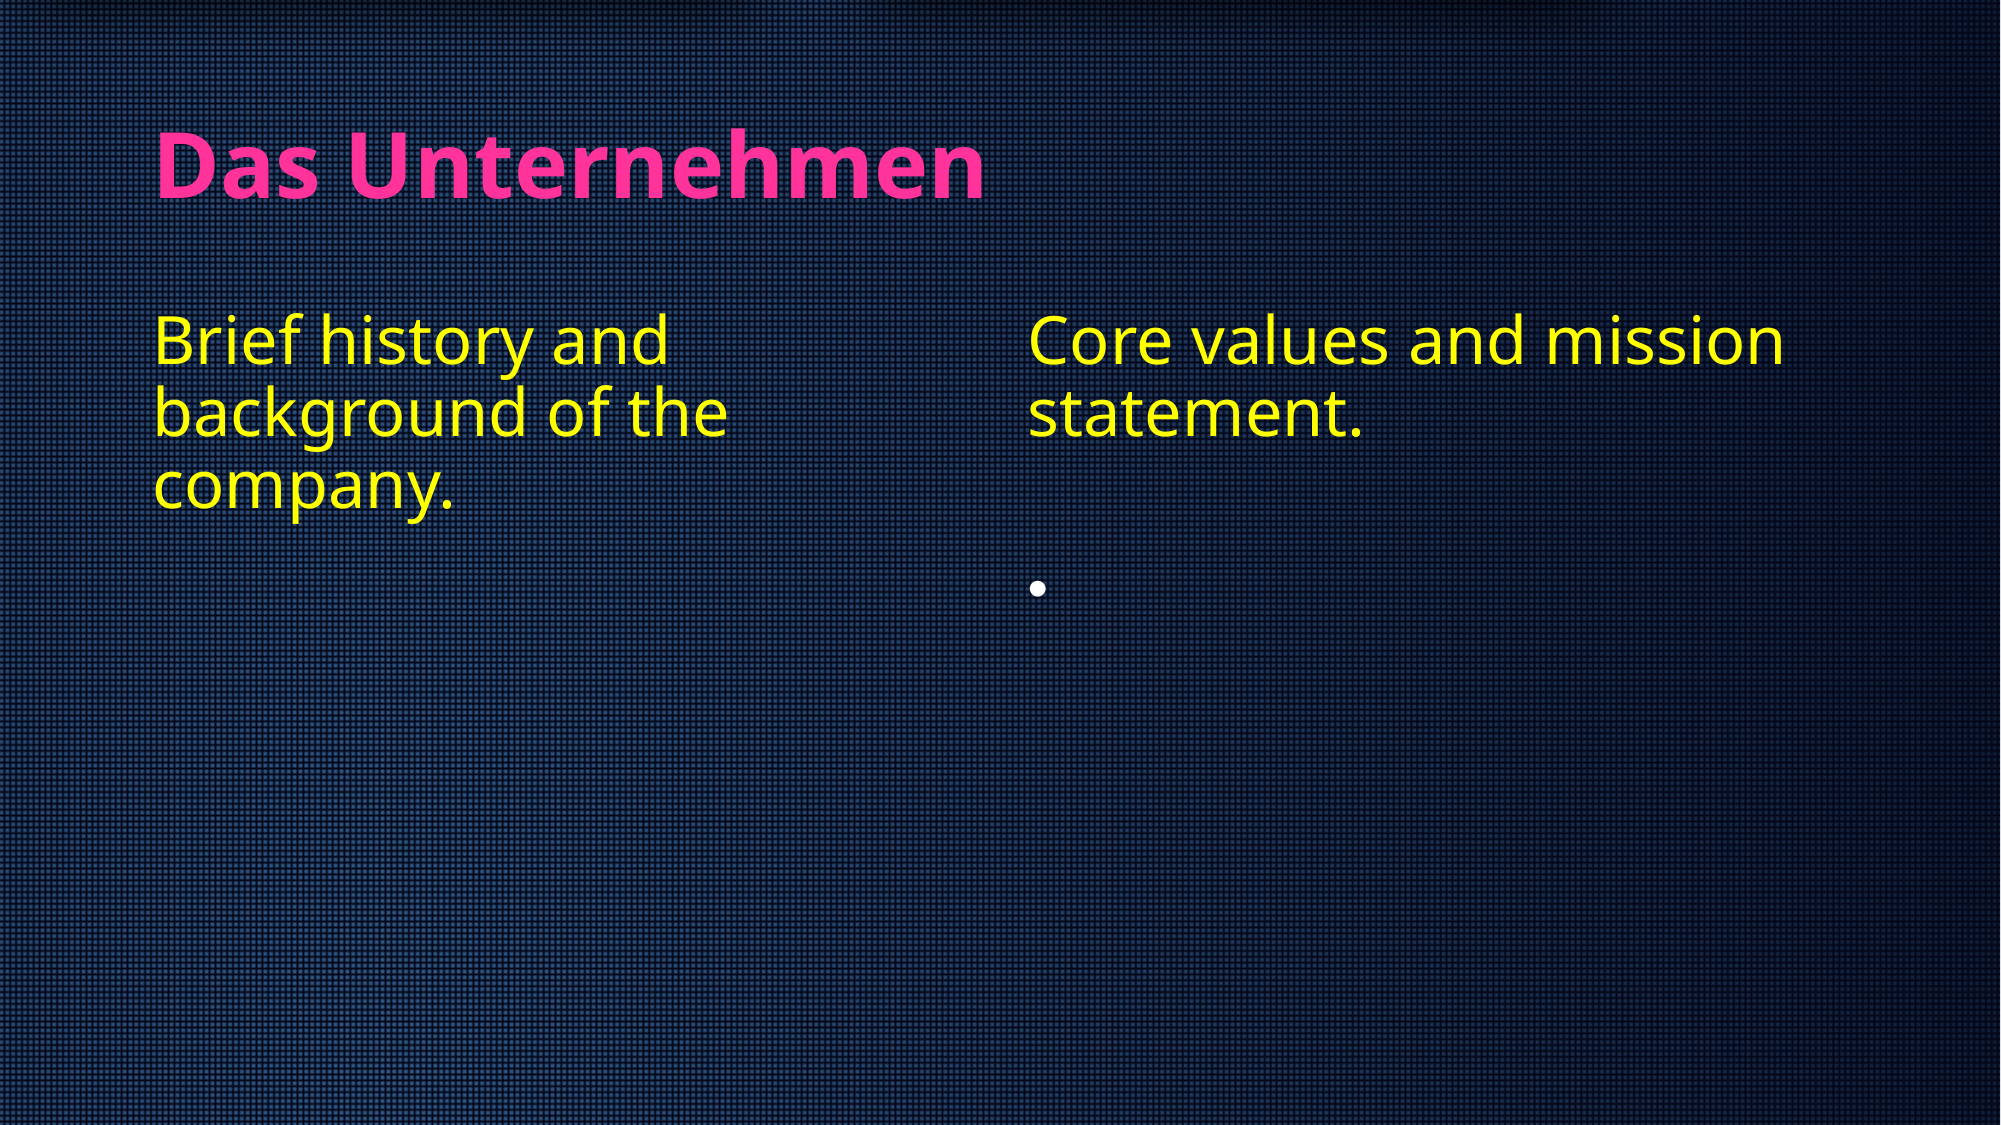

# Das Unternehmen
Brief history and background of the company.
Core values and mission statement.